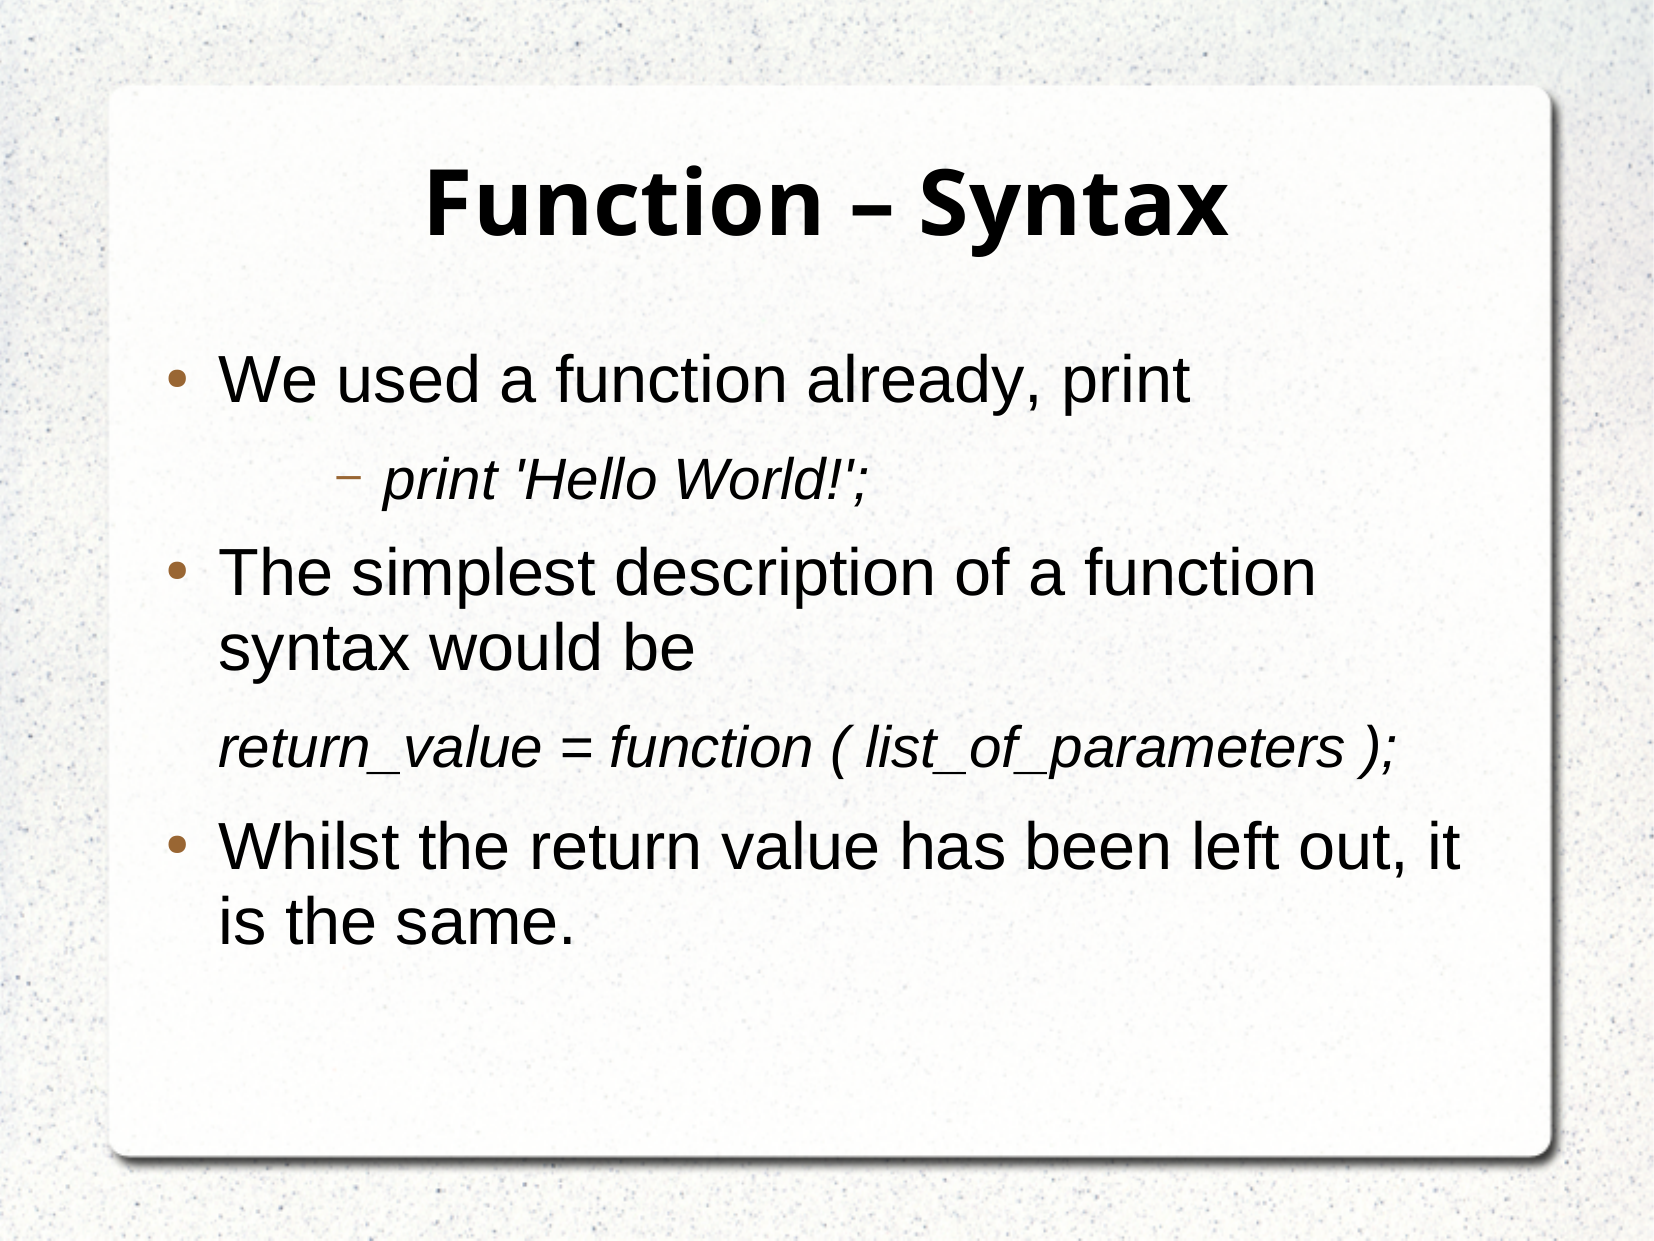

# Function – Syntax
We used a function already, print
print 'Hello World!';
The simplest description of a function syntax would be
return_value = function ( list_of_parameters );
Whilst the return value has been left out, it is the same.